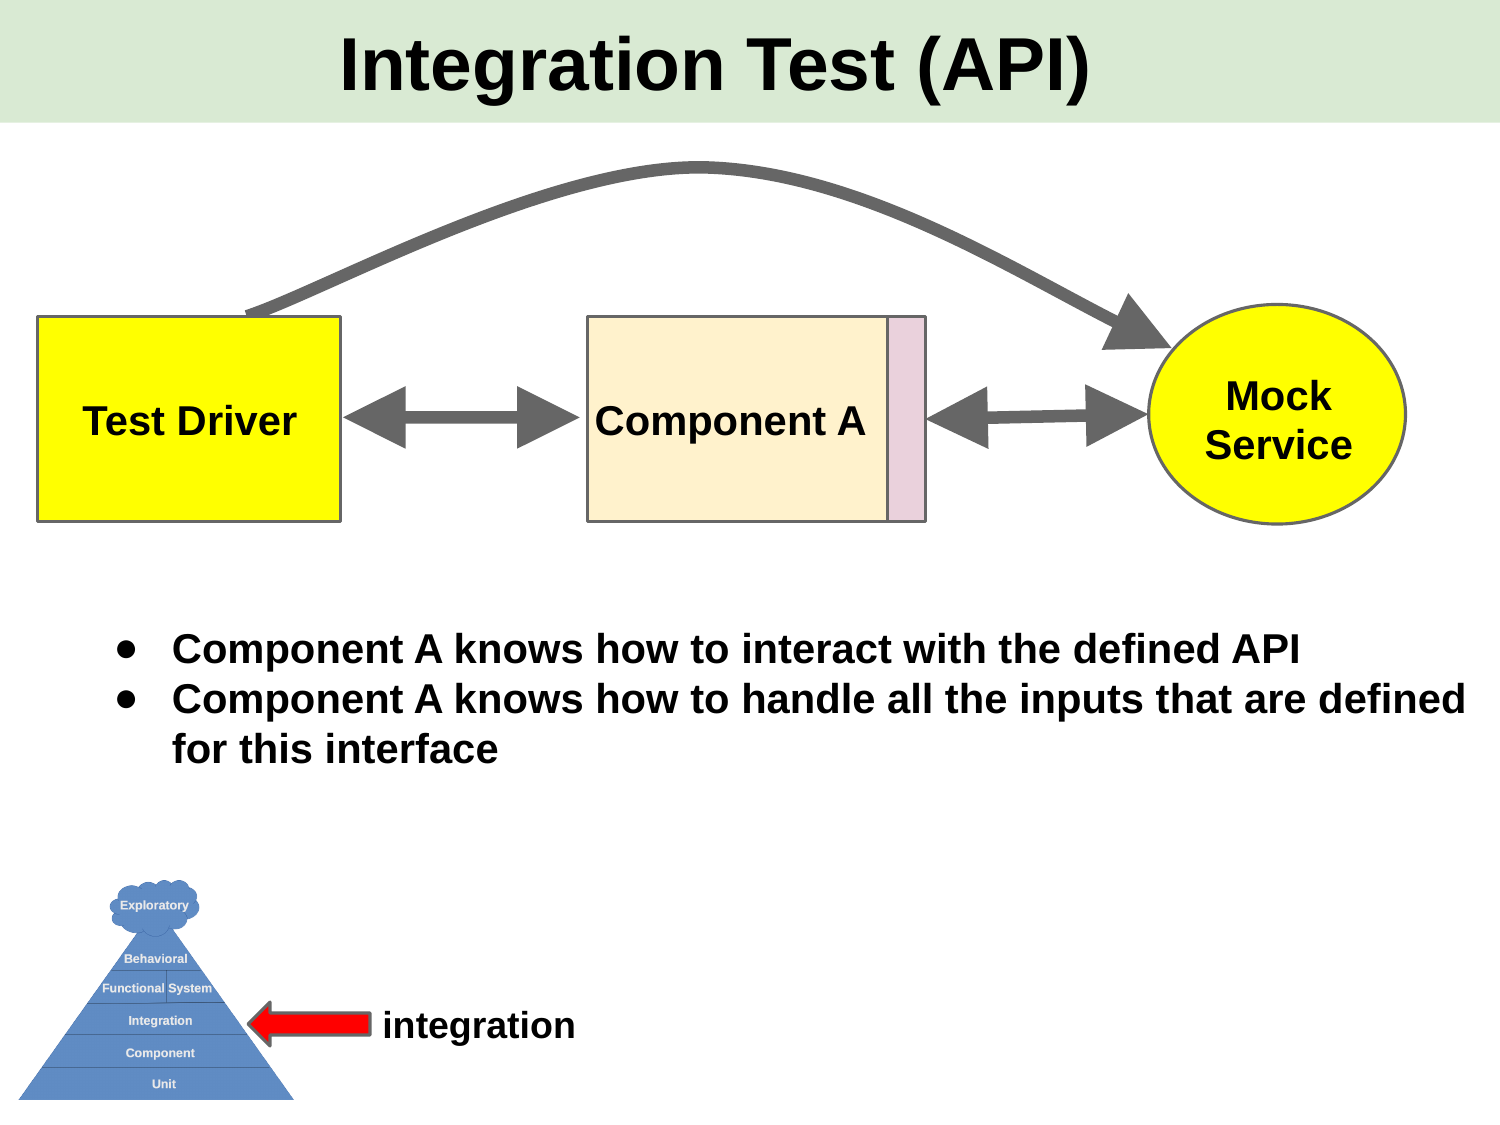

Integration Test (API)
Mock
Service
Test Driver
Component A
Component A knows how to interact with the defined API
Component A knows how to handle all the inputs that are defined for this interface
integration